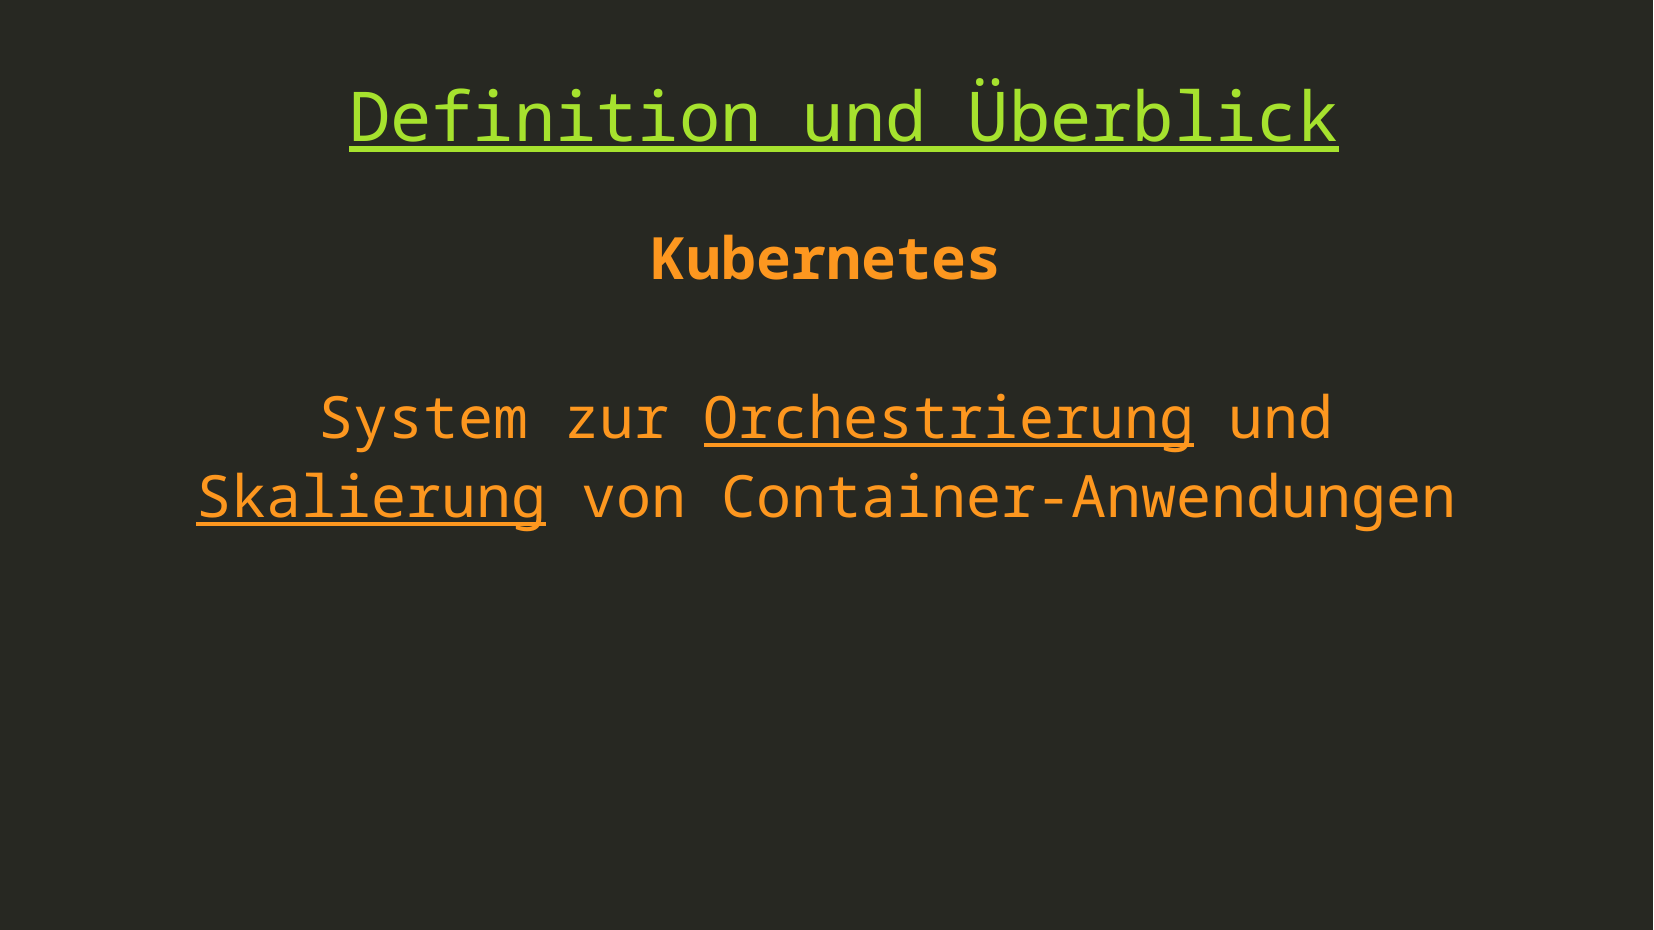

# Definition und Überblick
Kubernetes
System zur Orchestrierung und
Skalierung von Container-Anwendungen